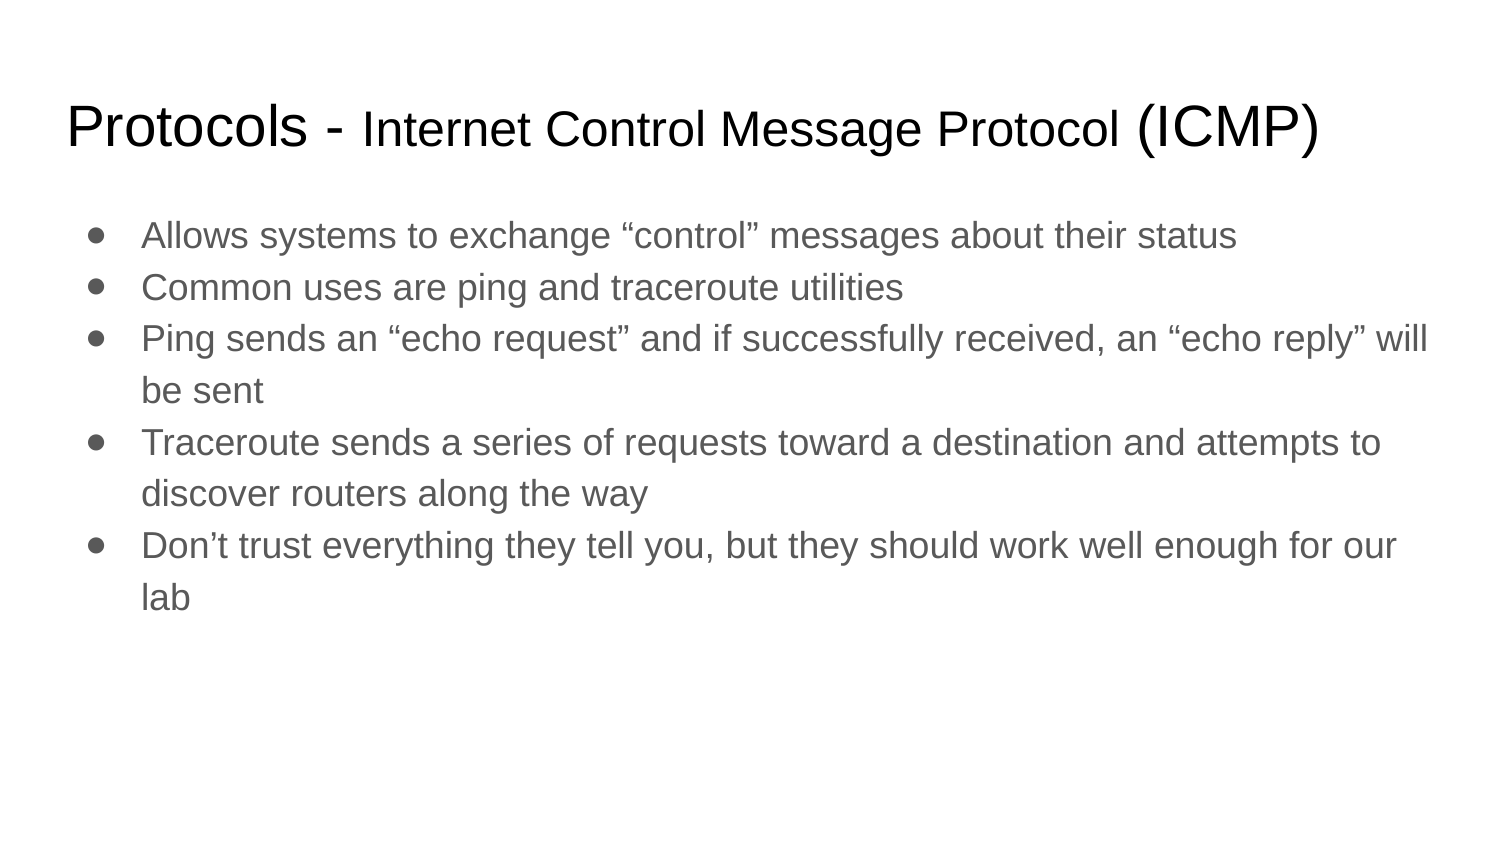

# Protocols - Internet Control Message Protocol (ICMP)
Allows systems to exchange “control” messages about their status
Common uses are ping and traceroute utilities
Ping sends an “echo request” and if successfully received, an “echo reply” will be sent
Traceroute sends a series of requests toward a destination and attempts to discover routers along the way
Don’t trust everything they tell you, but they should work well enough for our lab